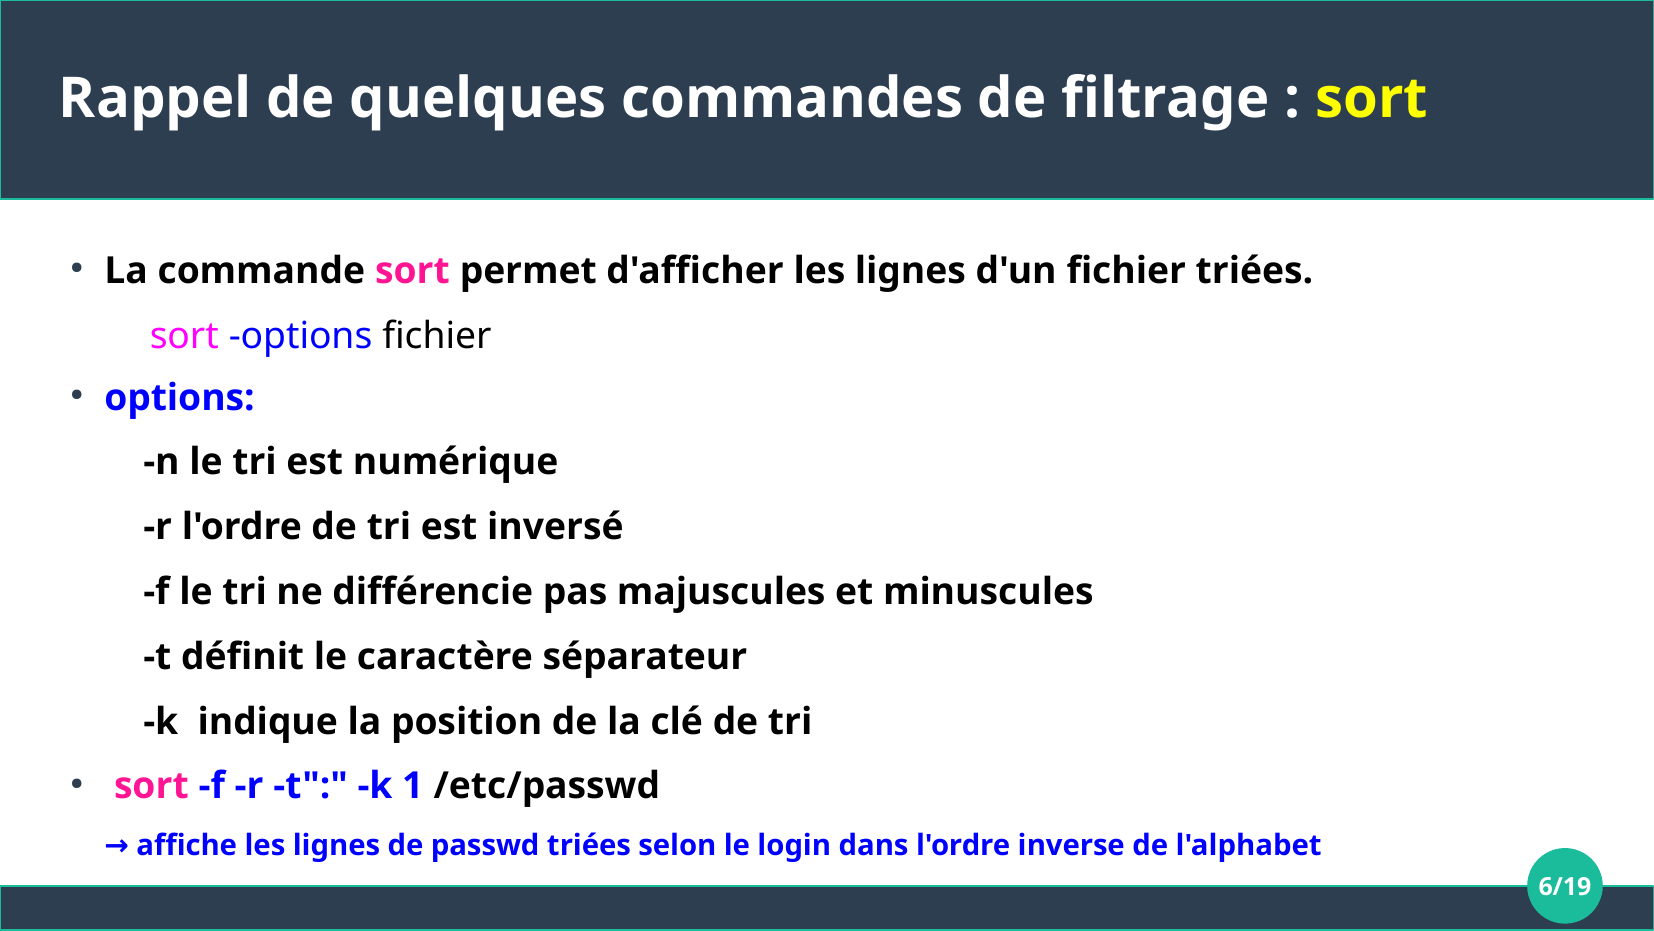

# Rappel de quelques commandes de filtrage : sort
La commande sort permet d'afficher les lignes d'un fichier triées.
sort -options fichier
options:
 -n le tri est numérique
 -r l'ordre de tri est inversé
 -f le tri ne différencie pas majuscules et minuscules
 -t définit le caractère séparateur
 -k indique la position de la clé de tri
 sort -f -r -t":" -k 1 /etc/passwd
→ affiche les lignes de passwd triées selon le login dans l'ordre inverse de l'alphabet
6